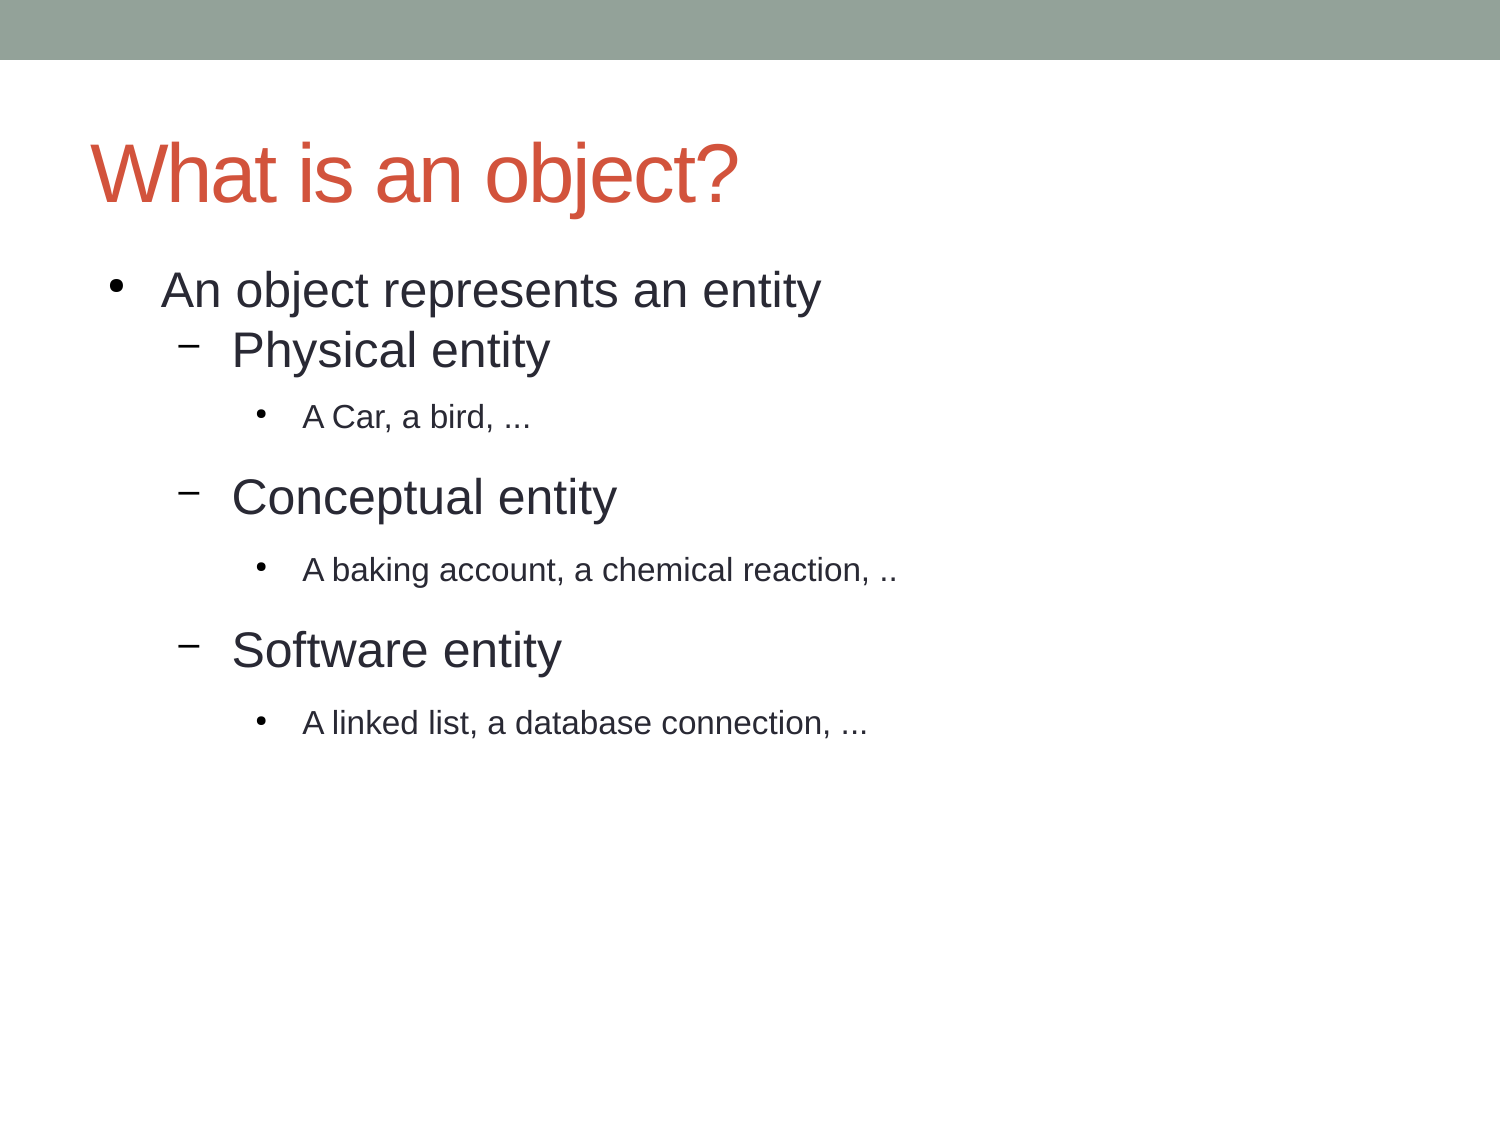

# What is an object?
An object represents an entity
Physical entity
A Car, a bird, ...
Conceptual entity
A baking account, a chemical reaction, ..
Software entity
A linked list, a database connection, ...